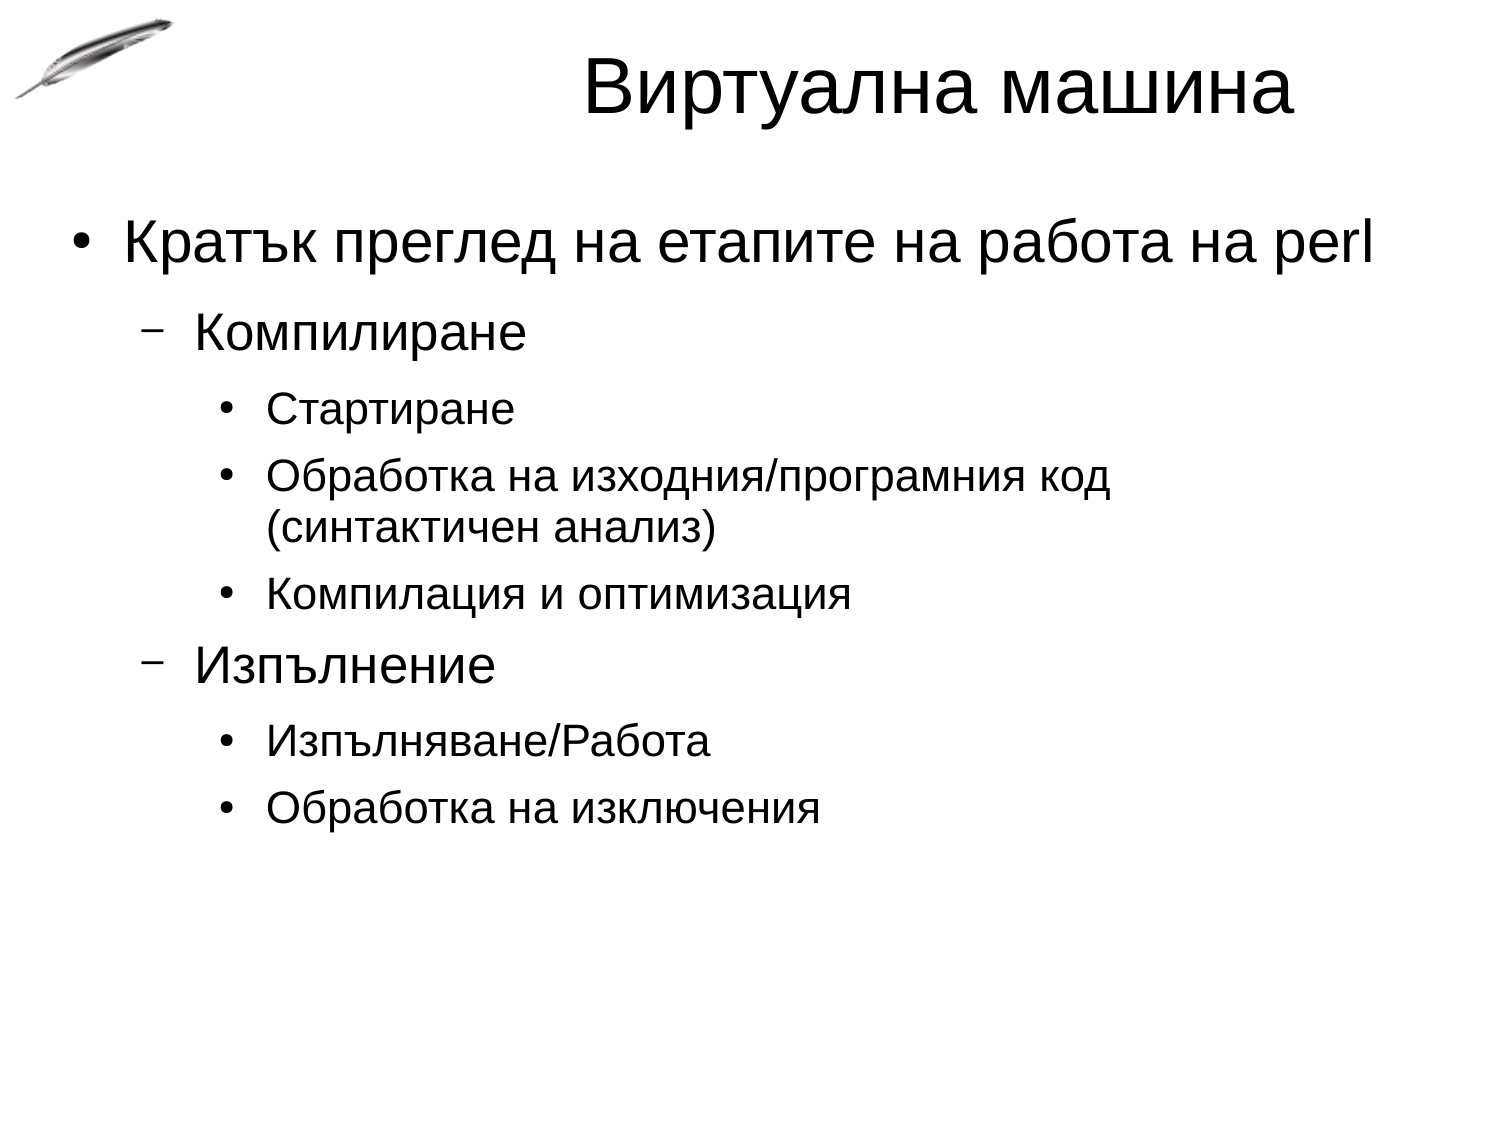

# Виртуална машина
Кратък преглед на етапите на работа на perl
Компилиране
Стартиране
Обработка на изходния/програмния код
(синтактичен анализ)
Компилация и оптимизация
Изпълнение
Изпълняване/Работа
Обработка на изключения